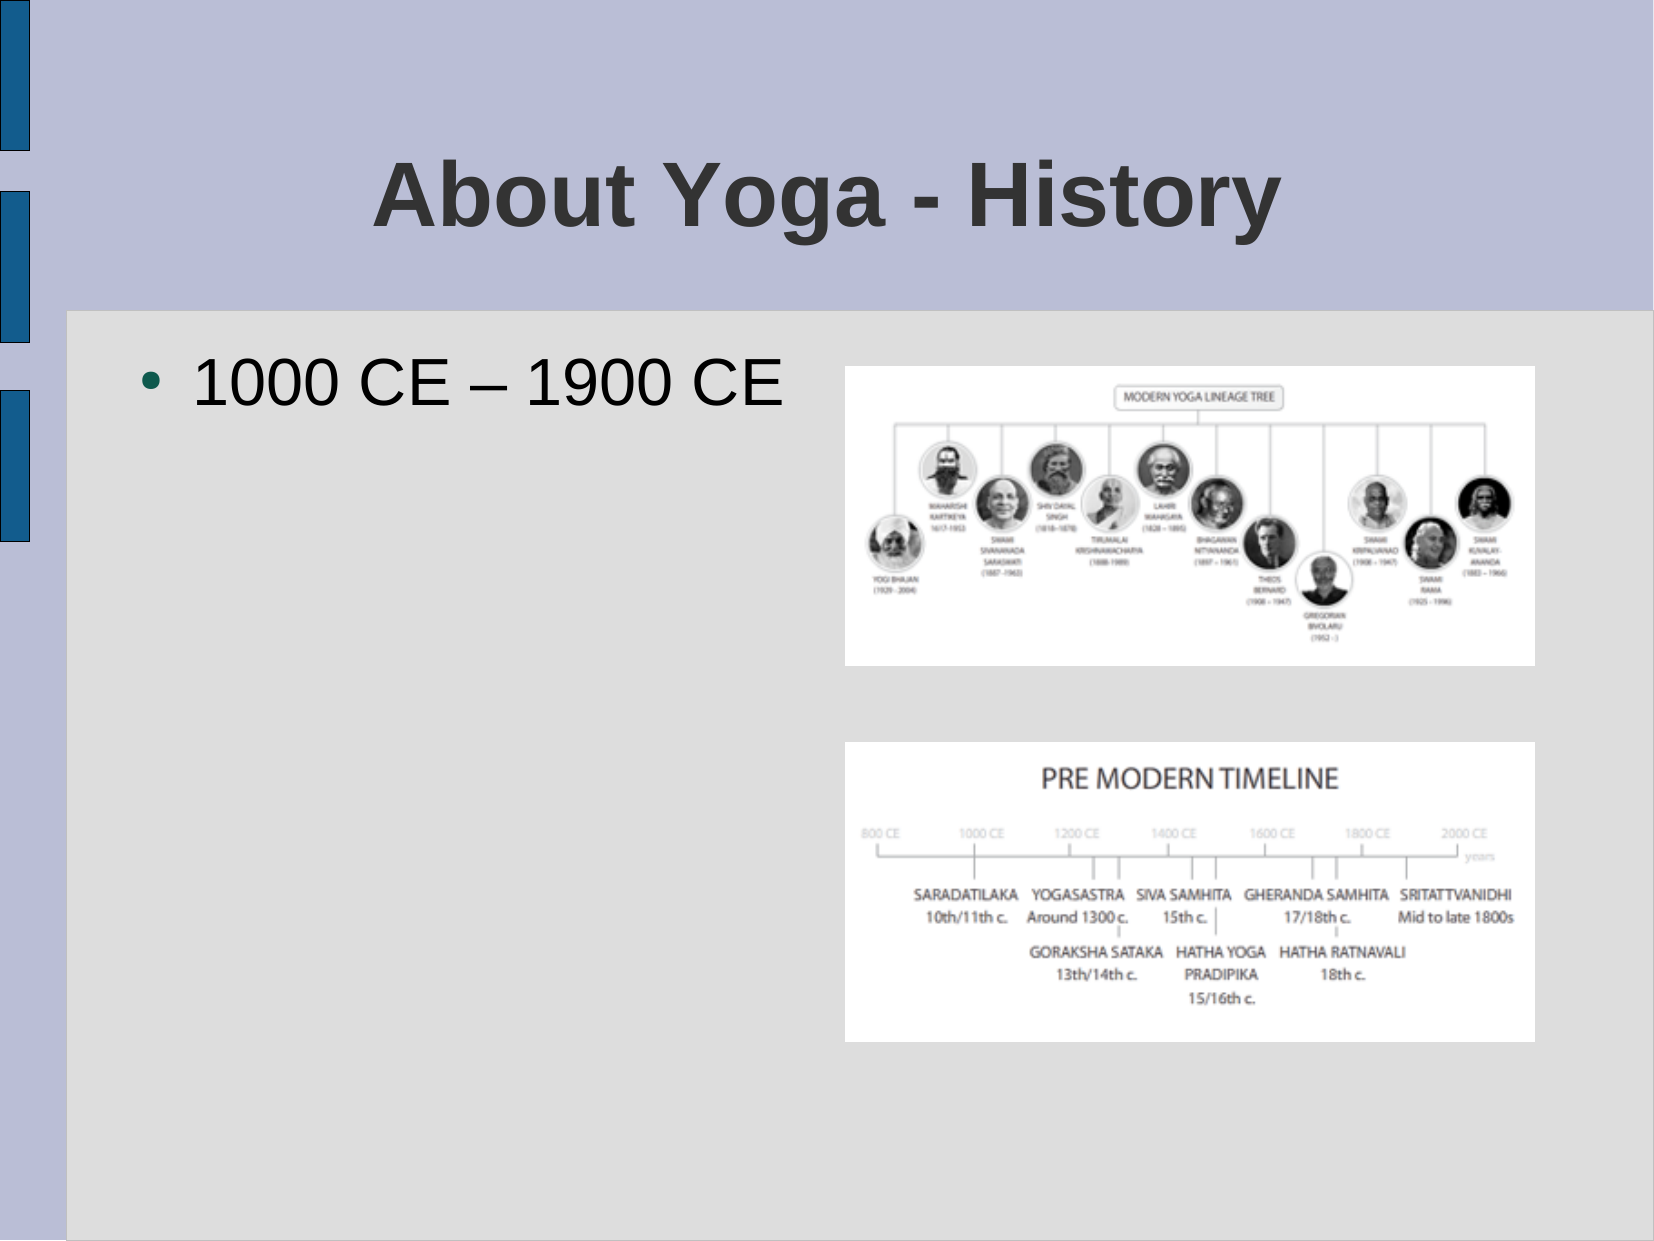

# About Yoga - History
1000 CE – 1900 CE